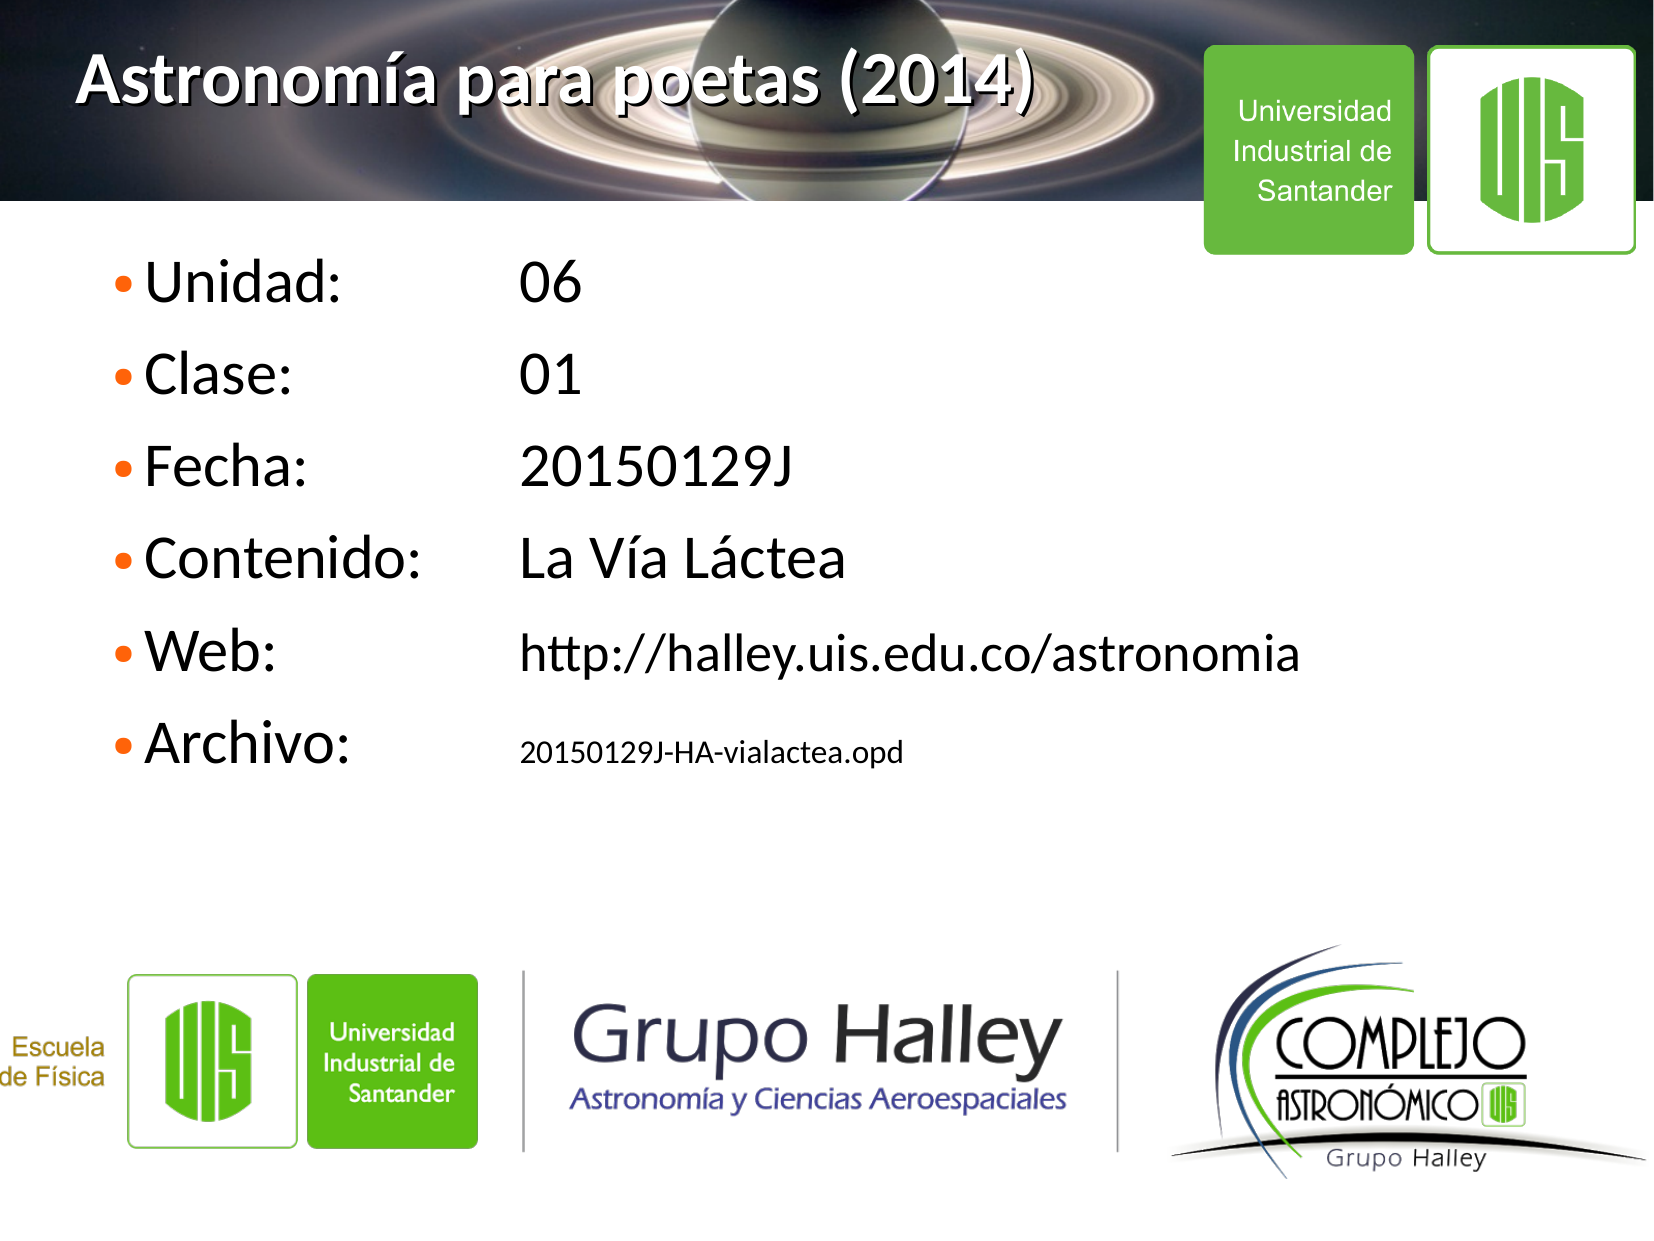

# Astronomía para poetas (2014)
Unidad:			06
Clase:				01
Fecha:			20150129J
Contenido:		La Vía Láctea
Web:				http://halley.uis.edu.co/astronomia
Archivo:			20150129J-HA-vialactea.opd